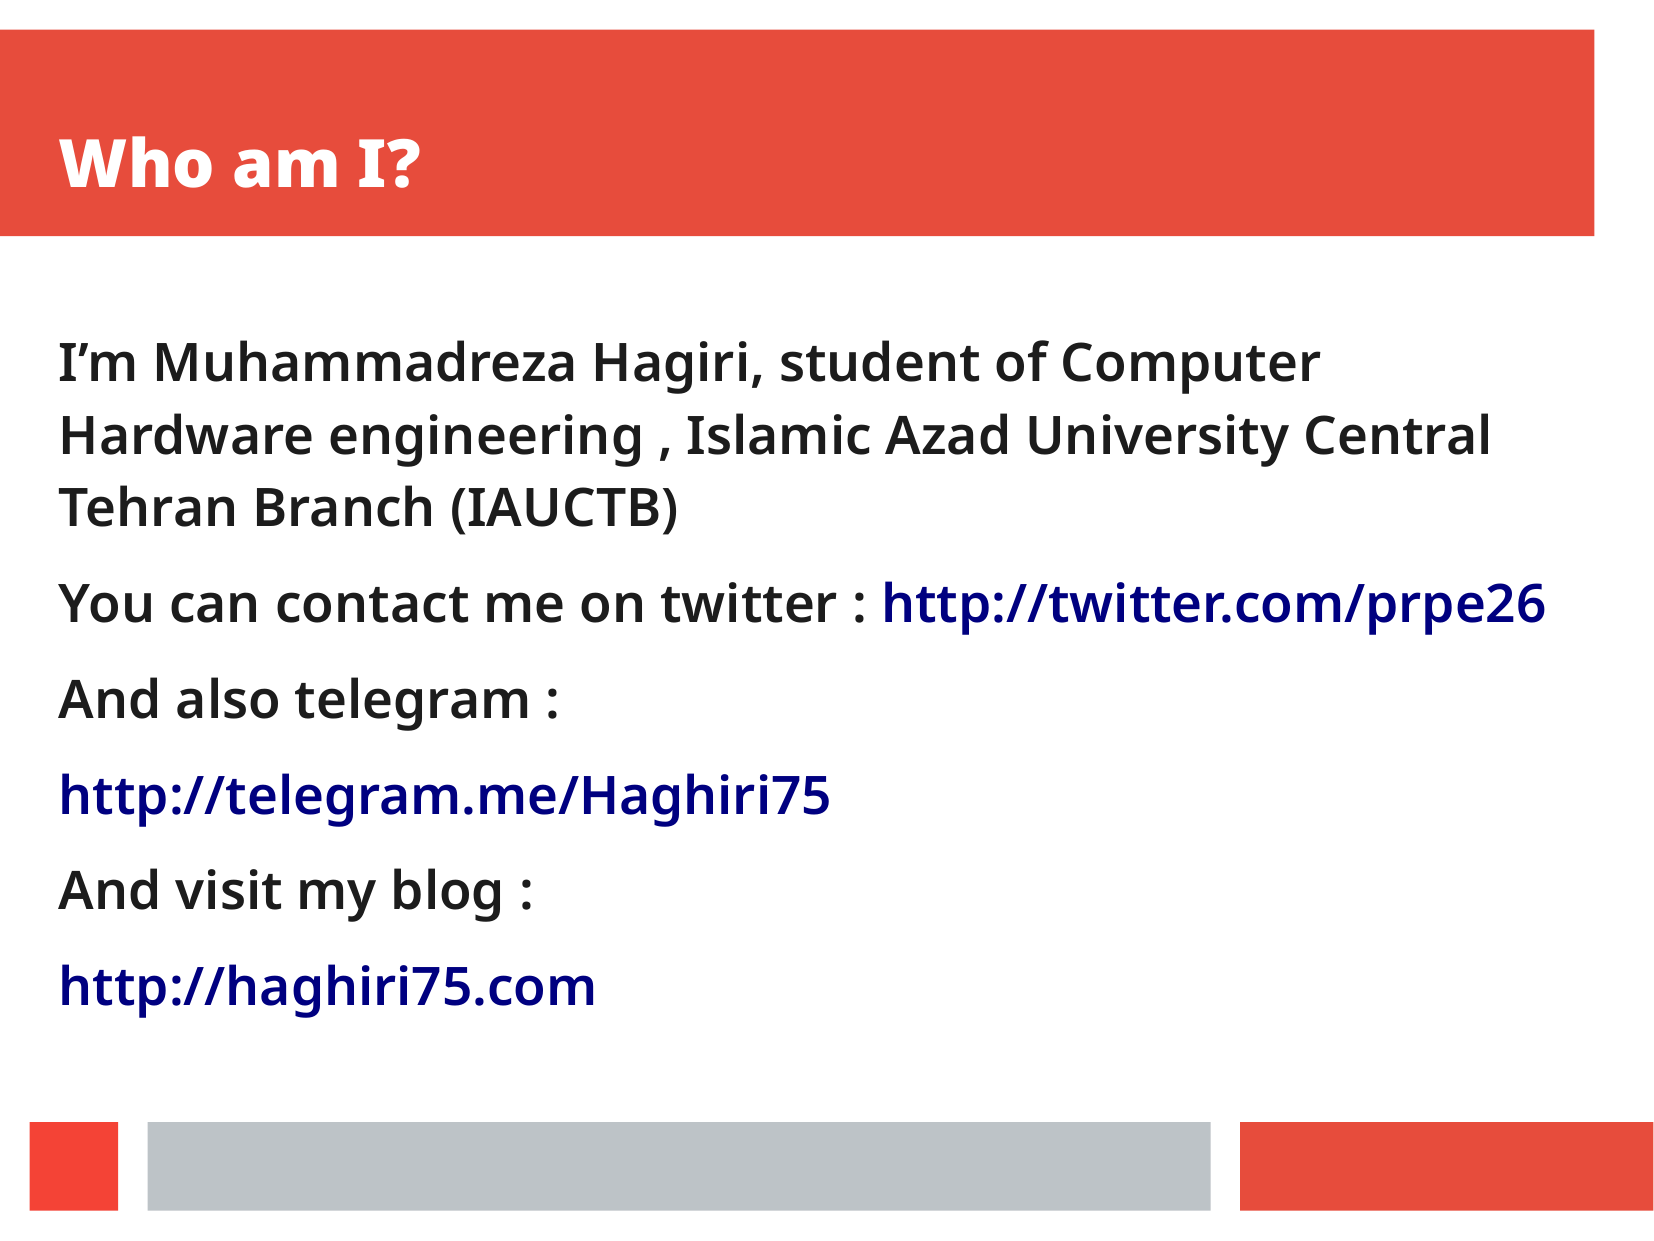

# Who am I?
I’m Muhammadreza Hagiri, student of Computer Hardware engineering , Islamic Azad University Central Tehran Branch (IAUCTB)
You can contact me on twitter : http://twitter.com/prpe26
And also telegram :
http://telegram.me/Haghiri75
And visit my blog :
http://haghiri75.com